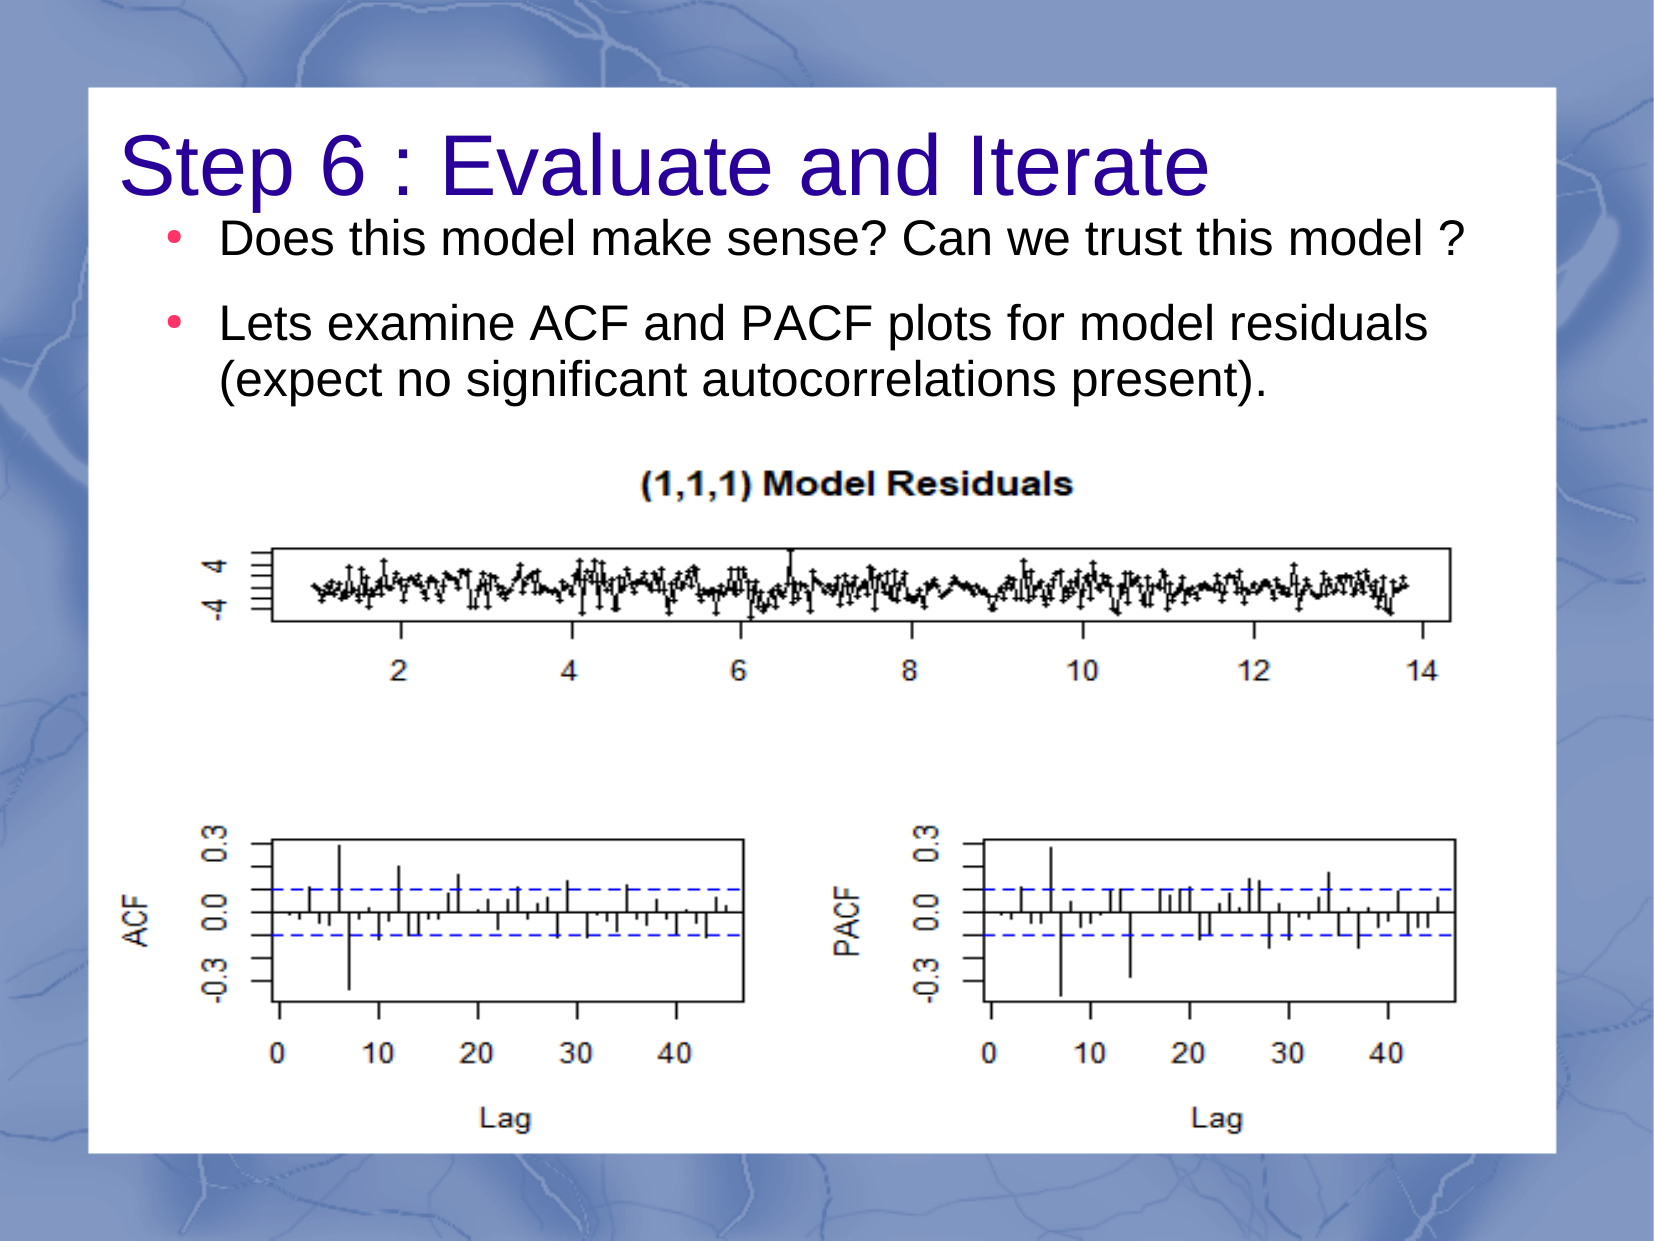

# Step 6 : Evaluate and Iterate
Does this model make sense? Can we trust this model ?
Lets examine ACF and PACF plots for model residuals (expect no significant autocorrelations present).